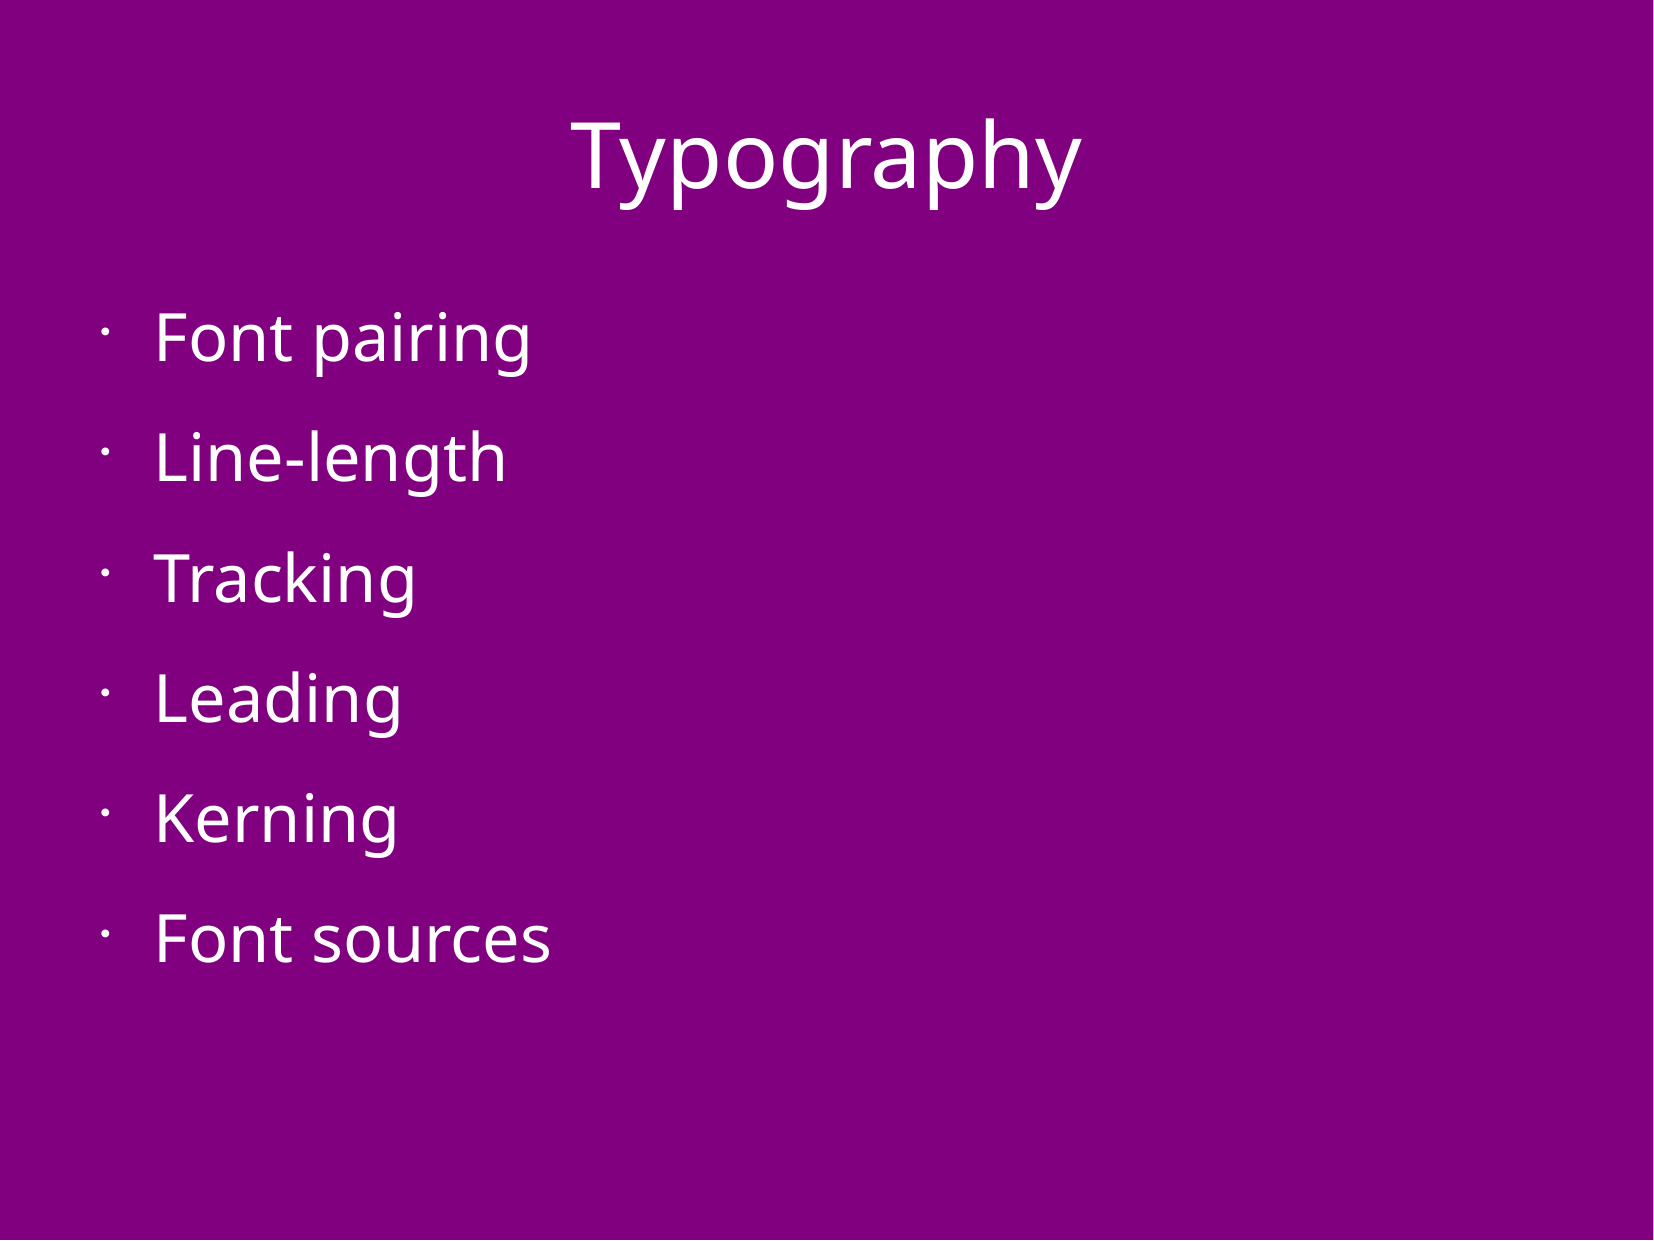

# Typography
Font pairing
Line-length
Tracking
Leading
Kerning
Font sources